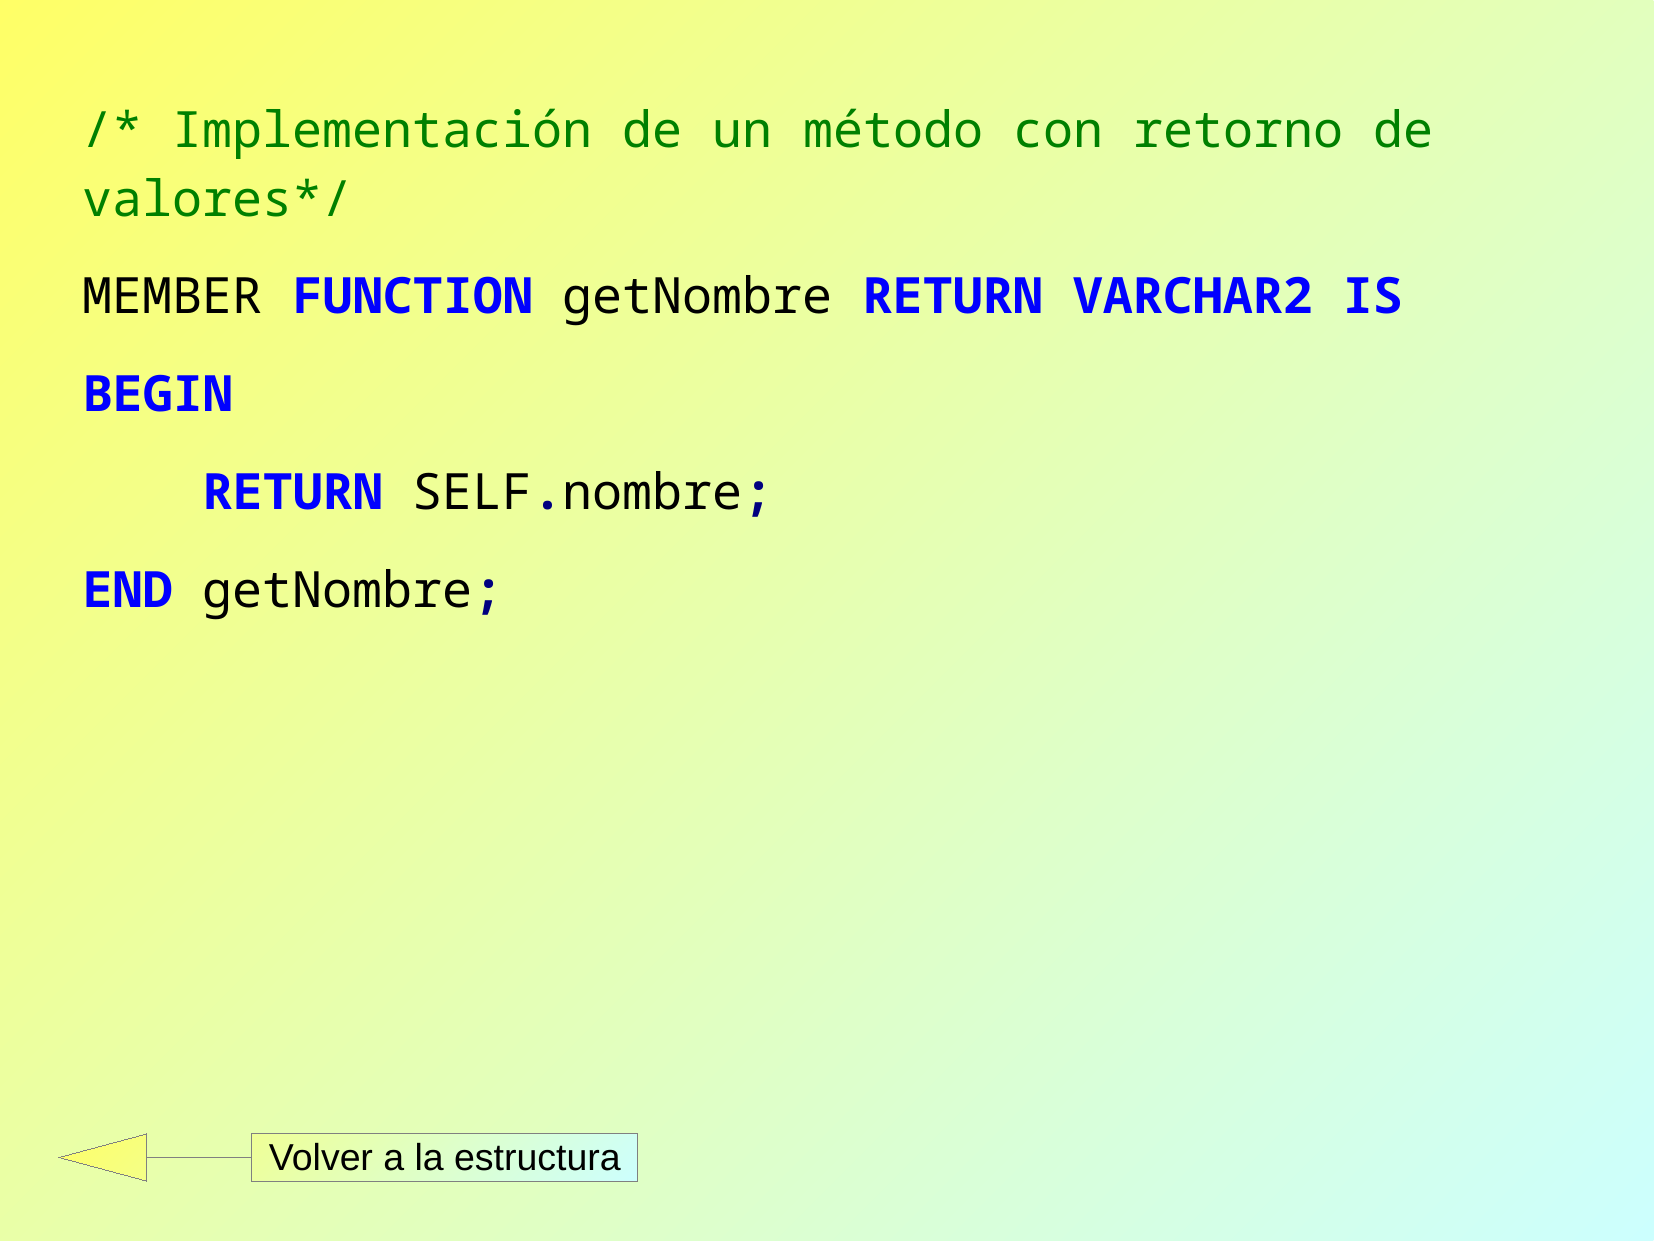

# /* Implementación de un método con retorno de valores*/
MEMBER FUNCTION getNombre RETURN VARCHAR2 IS
BEGIN
 RETURN SELF.nombre;
END getNombre;
Volver a la estructura